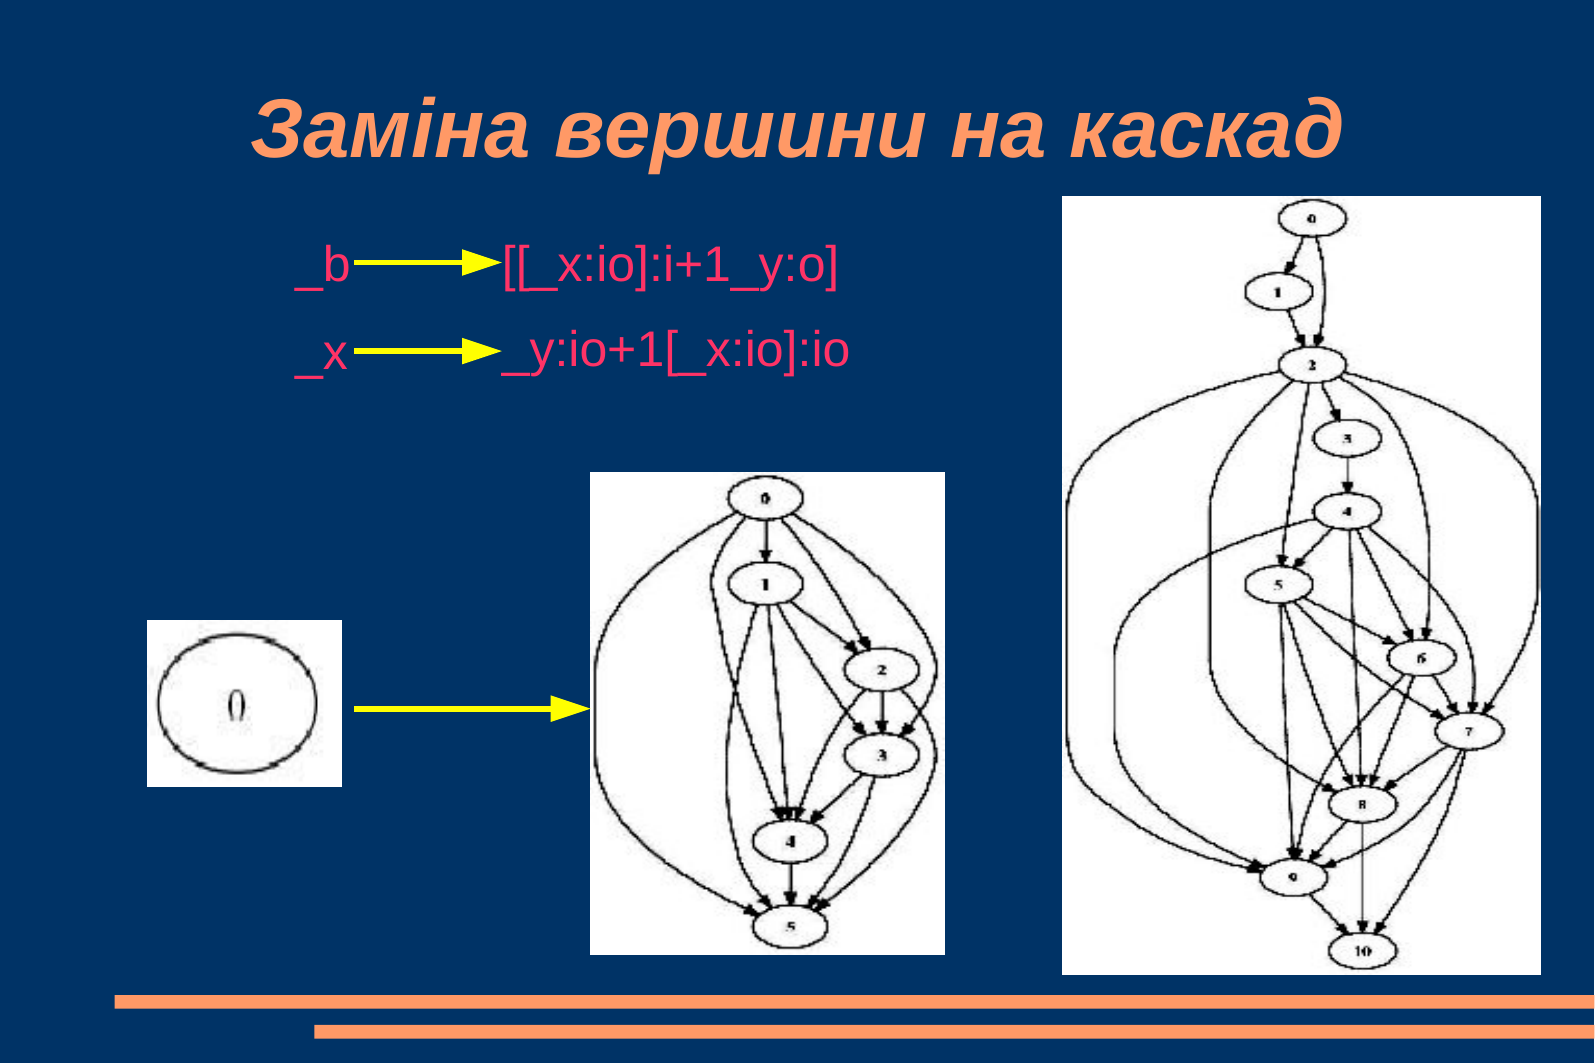

# Заміна вершини на каскад
_b
[[_x:io]:i+1_y:o]
_y:io+1[_x:io]:io
_x